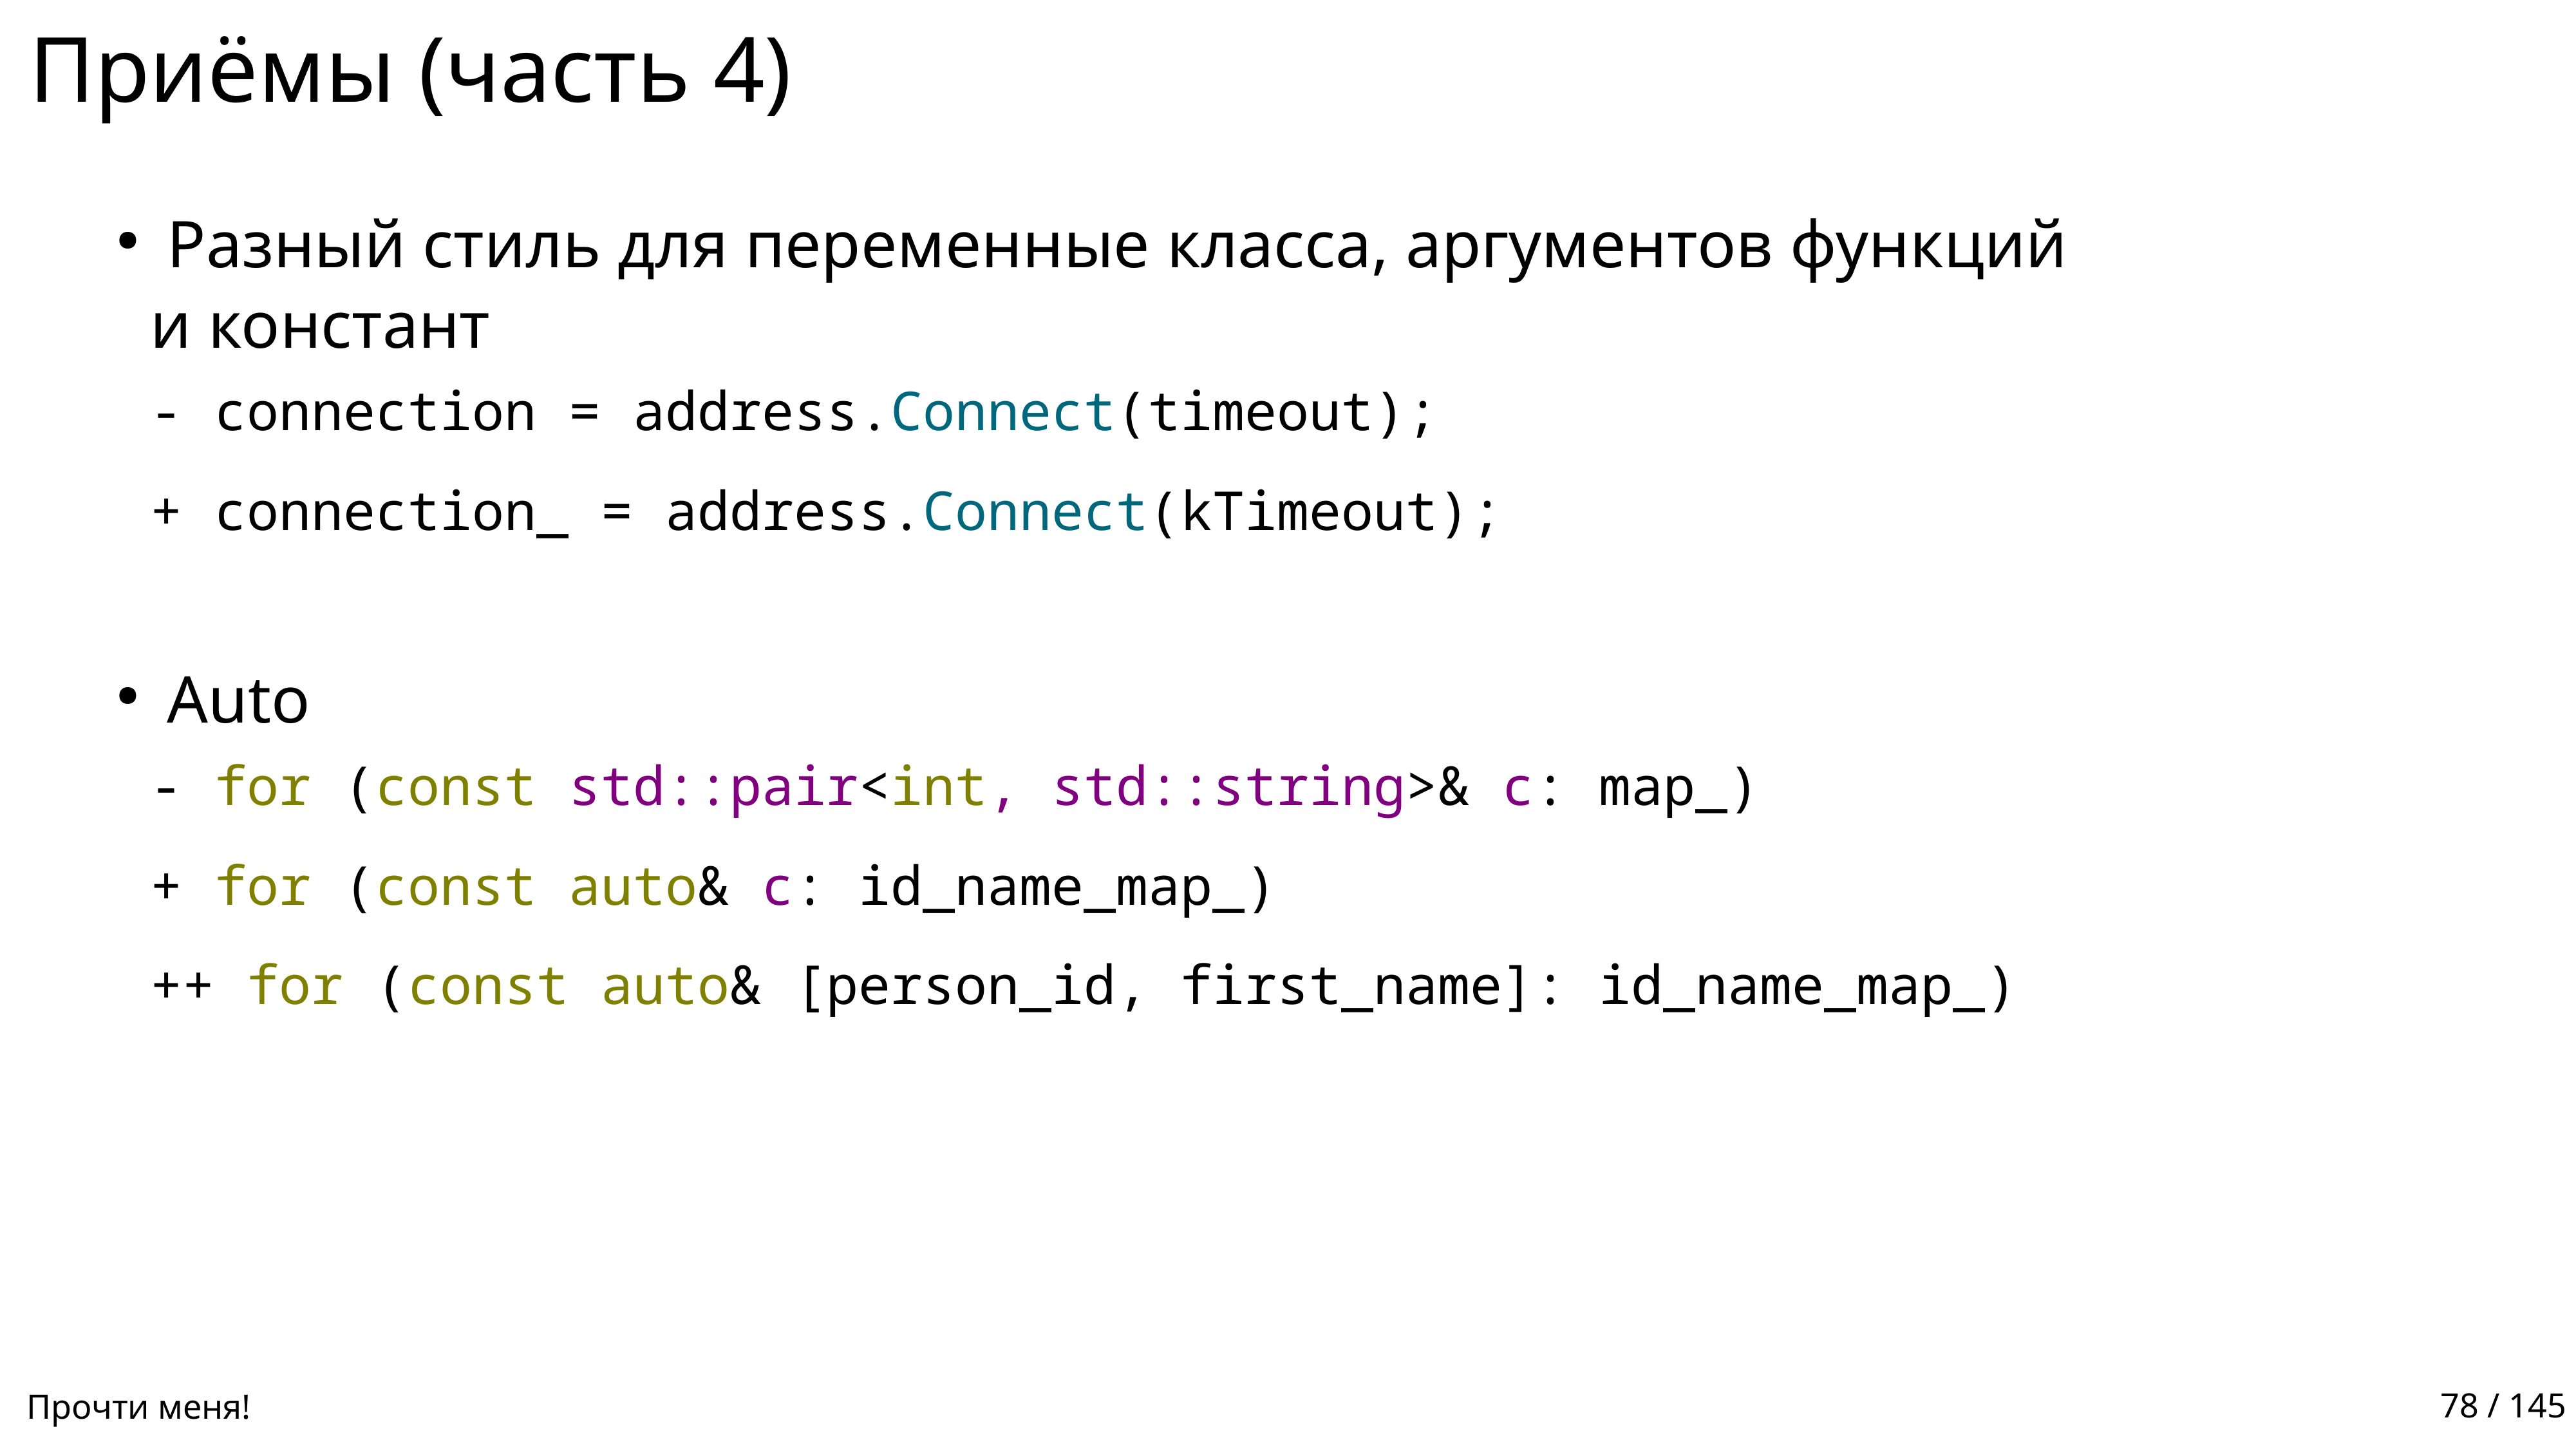

Приёмы (часть 4)
# Разный стиль для переменные класса, аргументов функций и констант
- connection = address.Connect(timeout);
+ connection_ = address.Connect(kTimeout);
 Auto
- for (const std::pair<int, std::string>& c: map_)
+ for (const auto& c: id_name_map_)
++ for (const auto& [person_id, first_name]: id_name_map_)
Прочти меня!